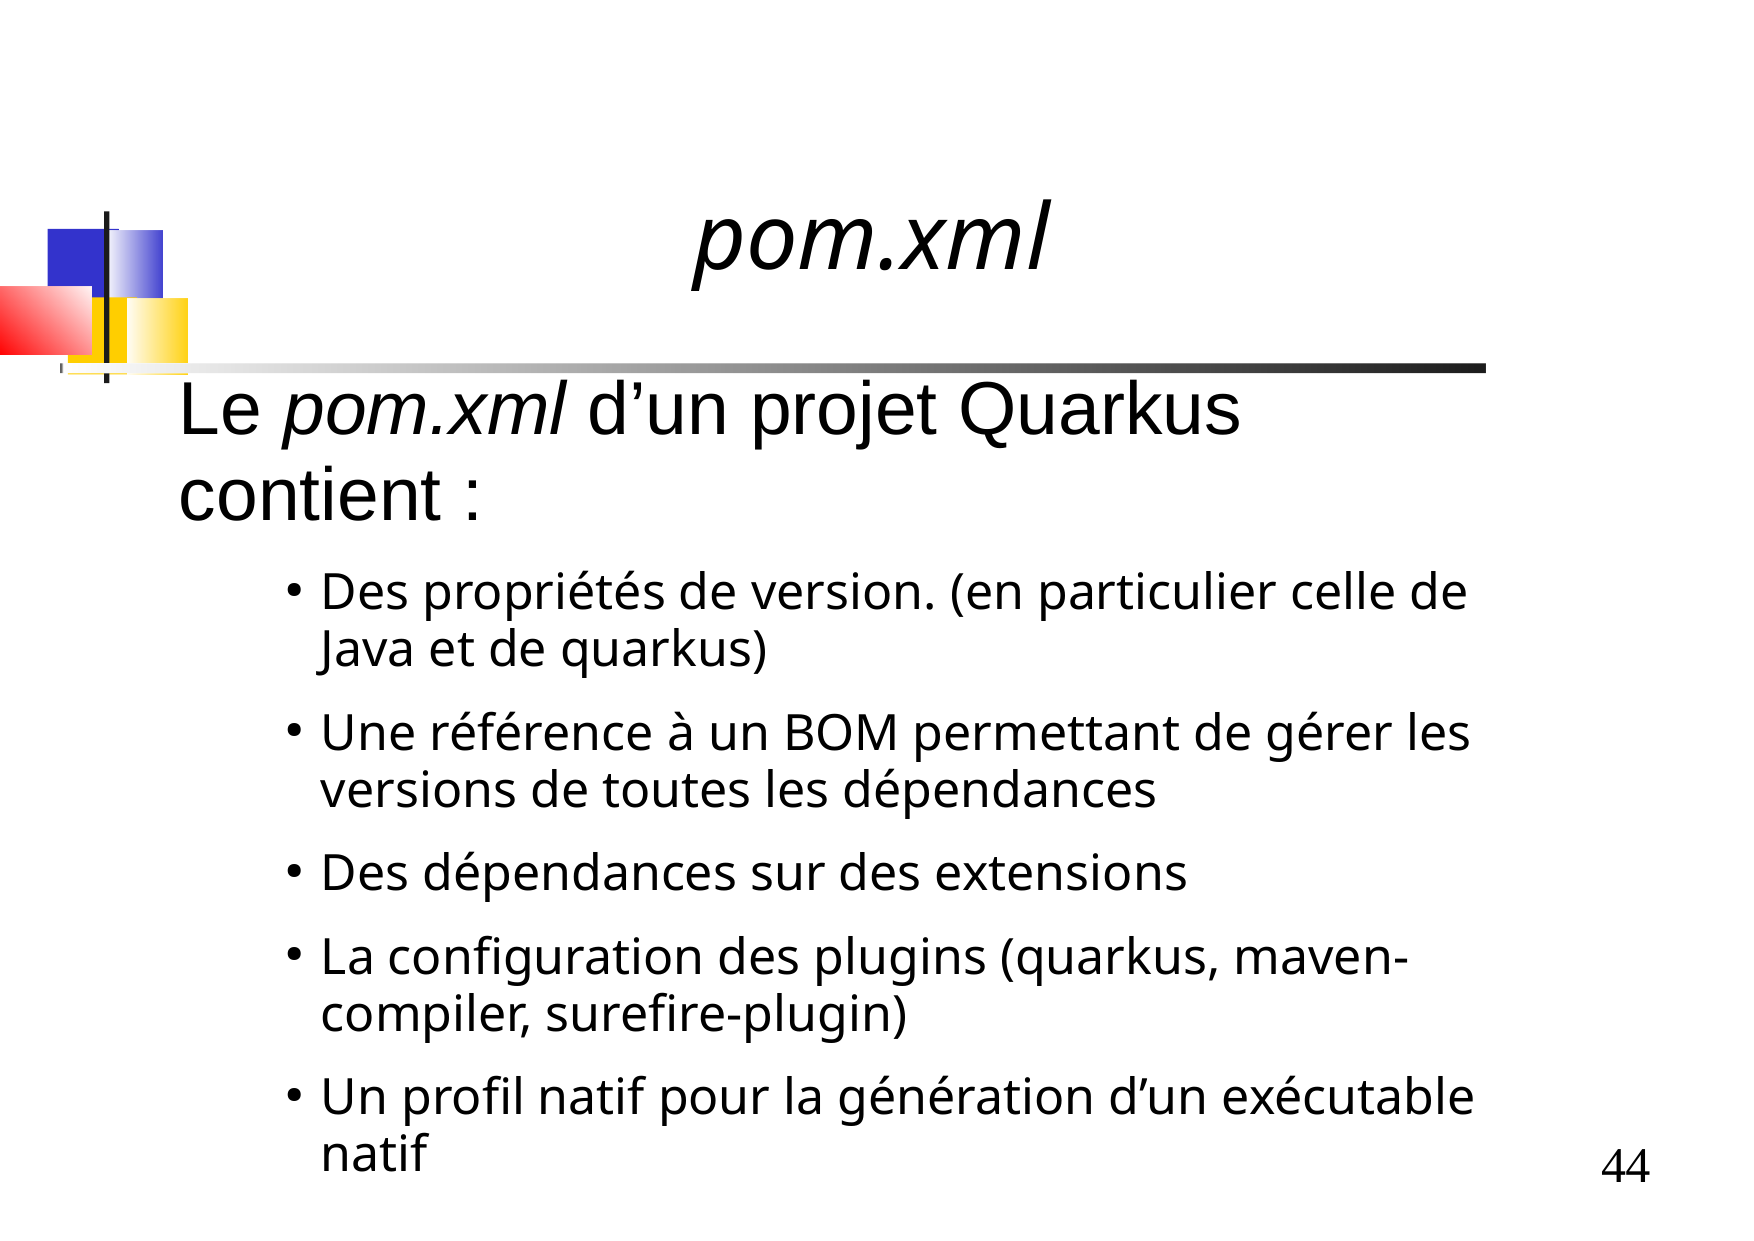

# pom.xml
Le pom.xml d’un projet Quarkus contient :
Des propriétés de version. (en particulier celle de Java et de quarkus)
Une référence à un BOM permettant de gérer les versions de toutes les dépendances
Des dépendances sur des extensions
La configuration des plugins (quarkus, maven- 	compiler, surefire-plugin)
Un profil natif pour la génération d’un exécutable 	natif
44